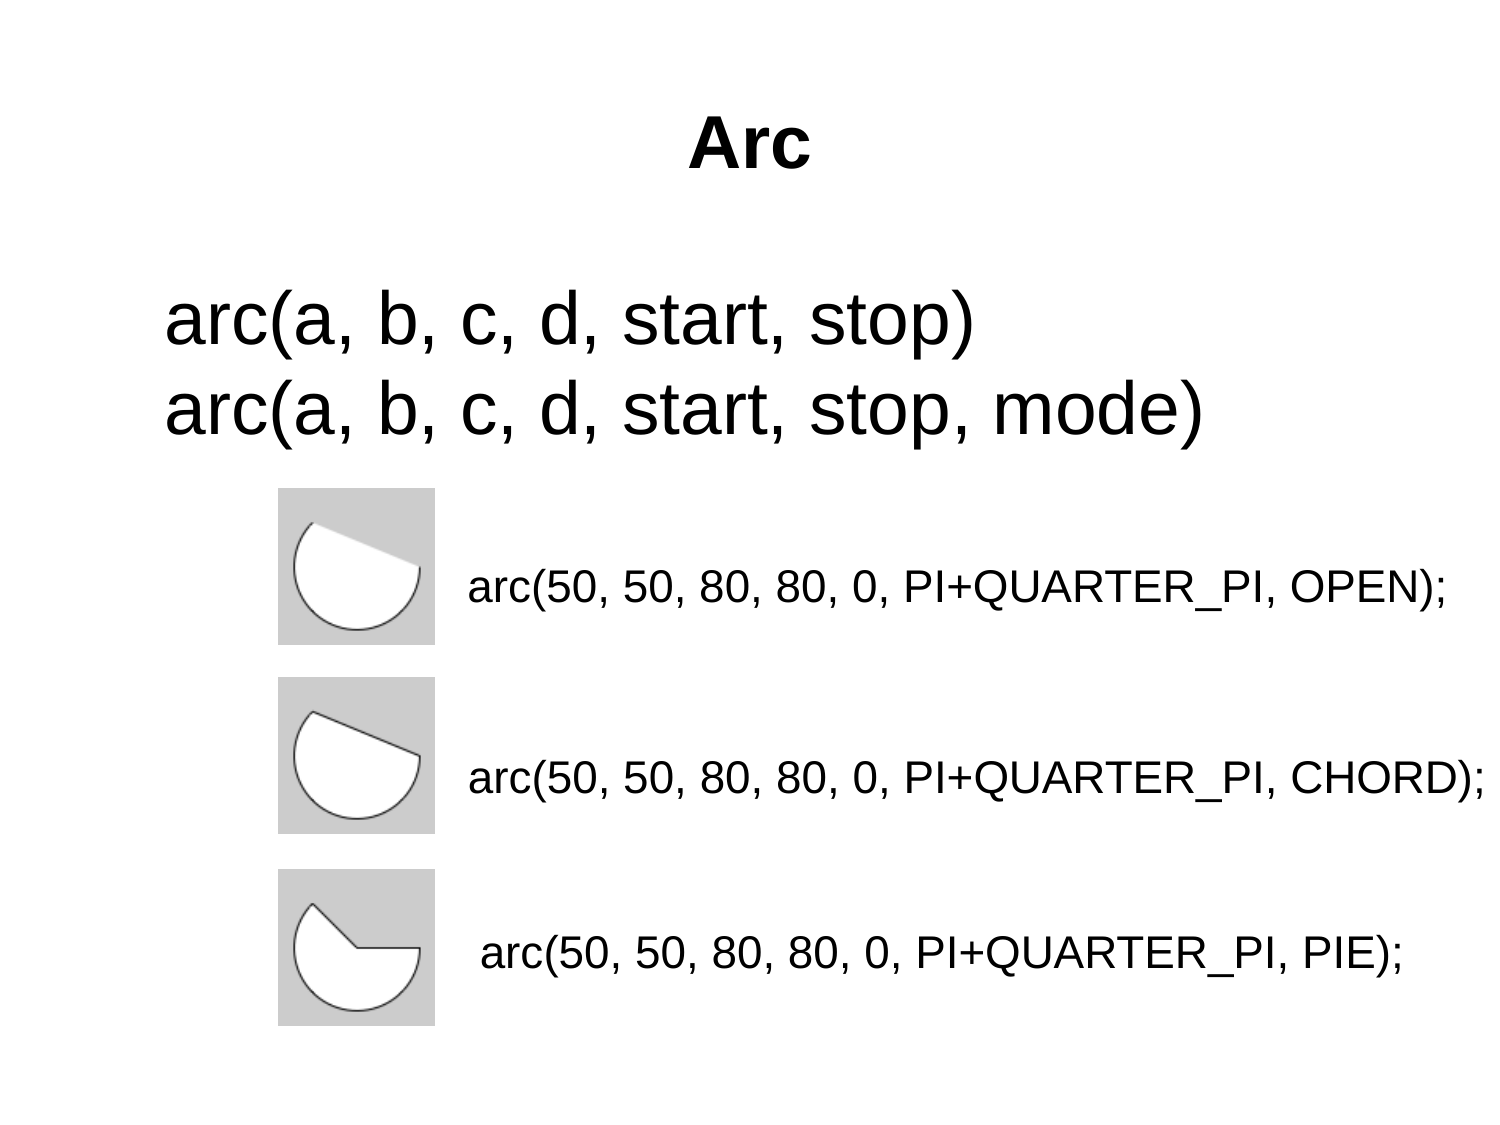

Arc
arc(a, b, c, d, start, stop)
arc(a, b, c, d, start, stop, mode)
arc(50, 50, 80, 80, 0, PI+QUARTER_PI, OPEN);
arc(50, 50, 80, 80, 0, PI+QUARTER_PI, CHORD);
arc(50, 50, 80, 80, 0, PI+QUARTER_PI, PIE);